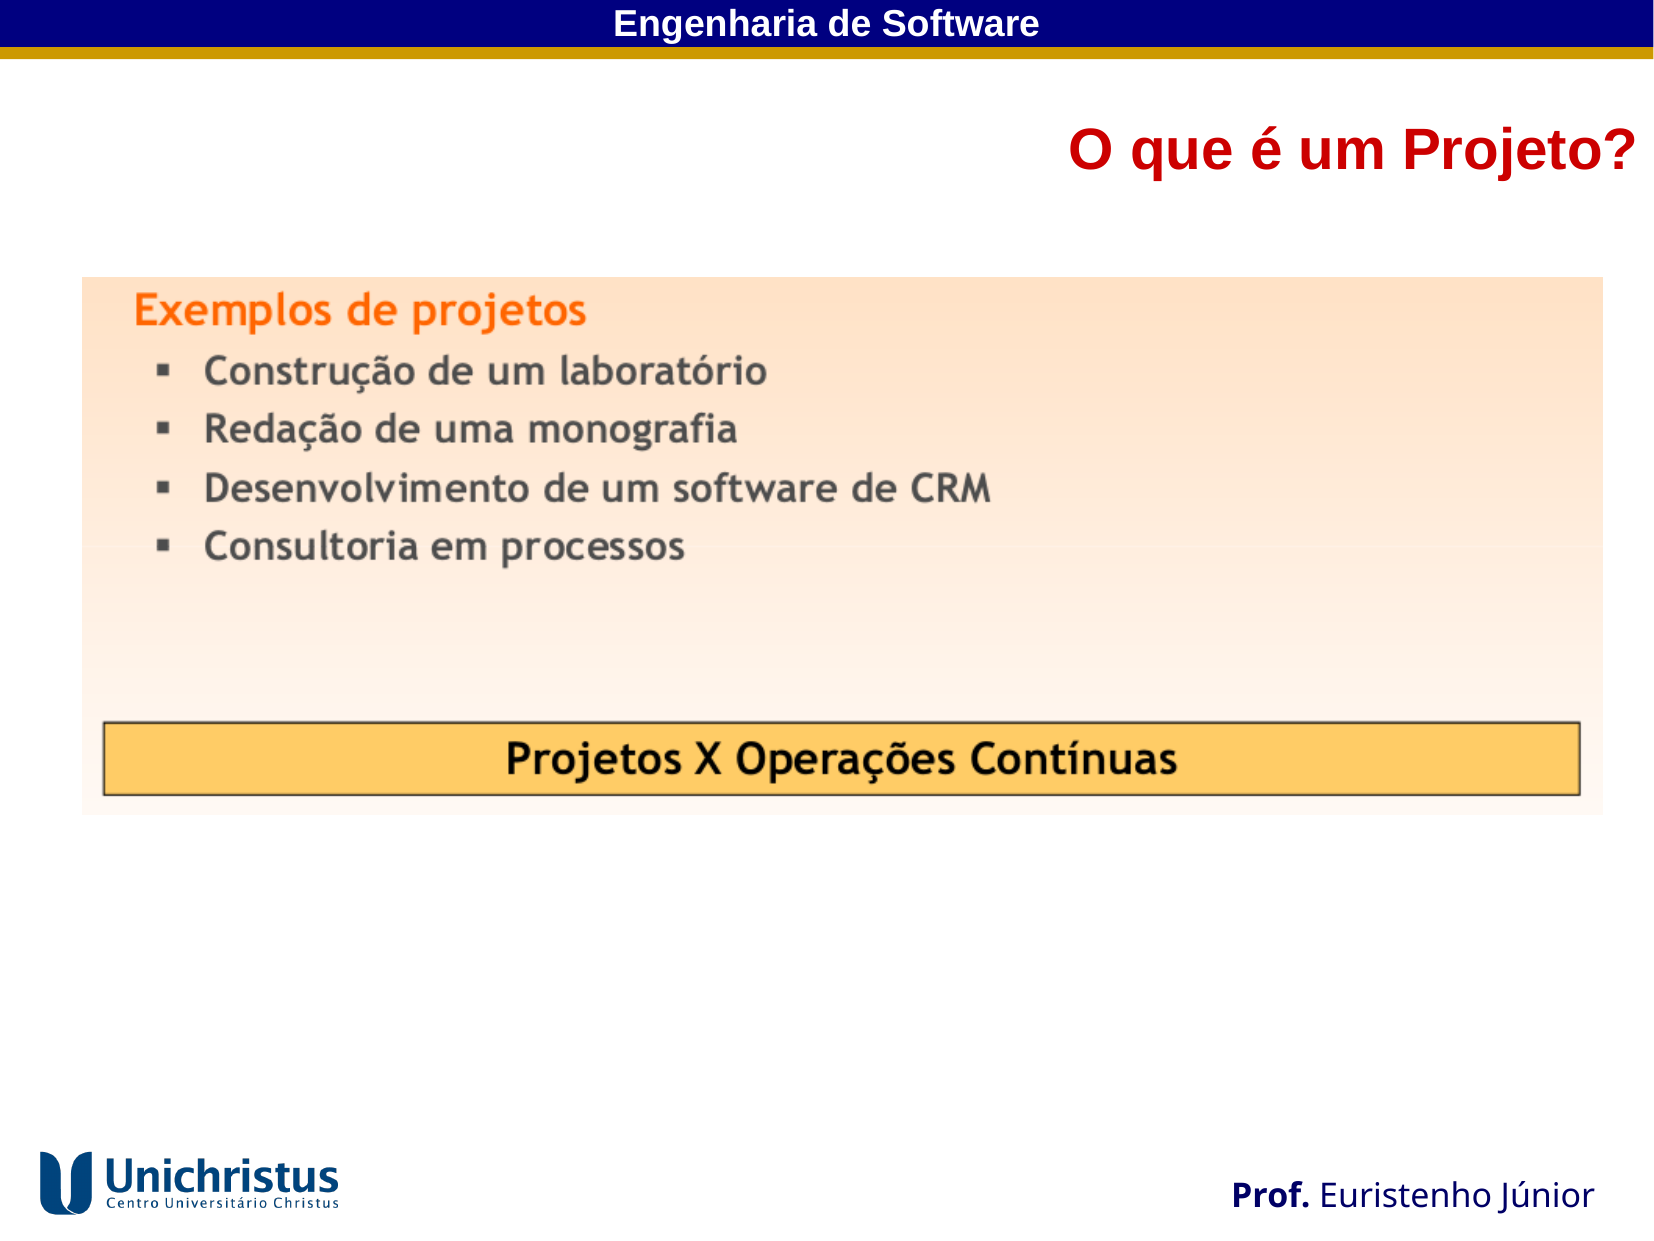

Engenharia de Software
O que é um Projeto?
Prof. Euristenho Júnior